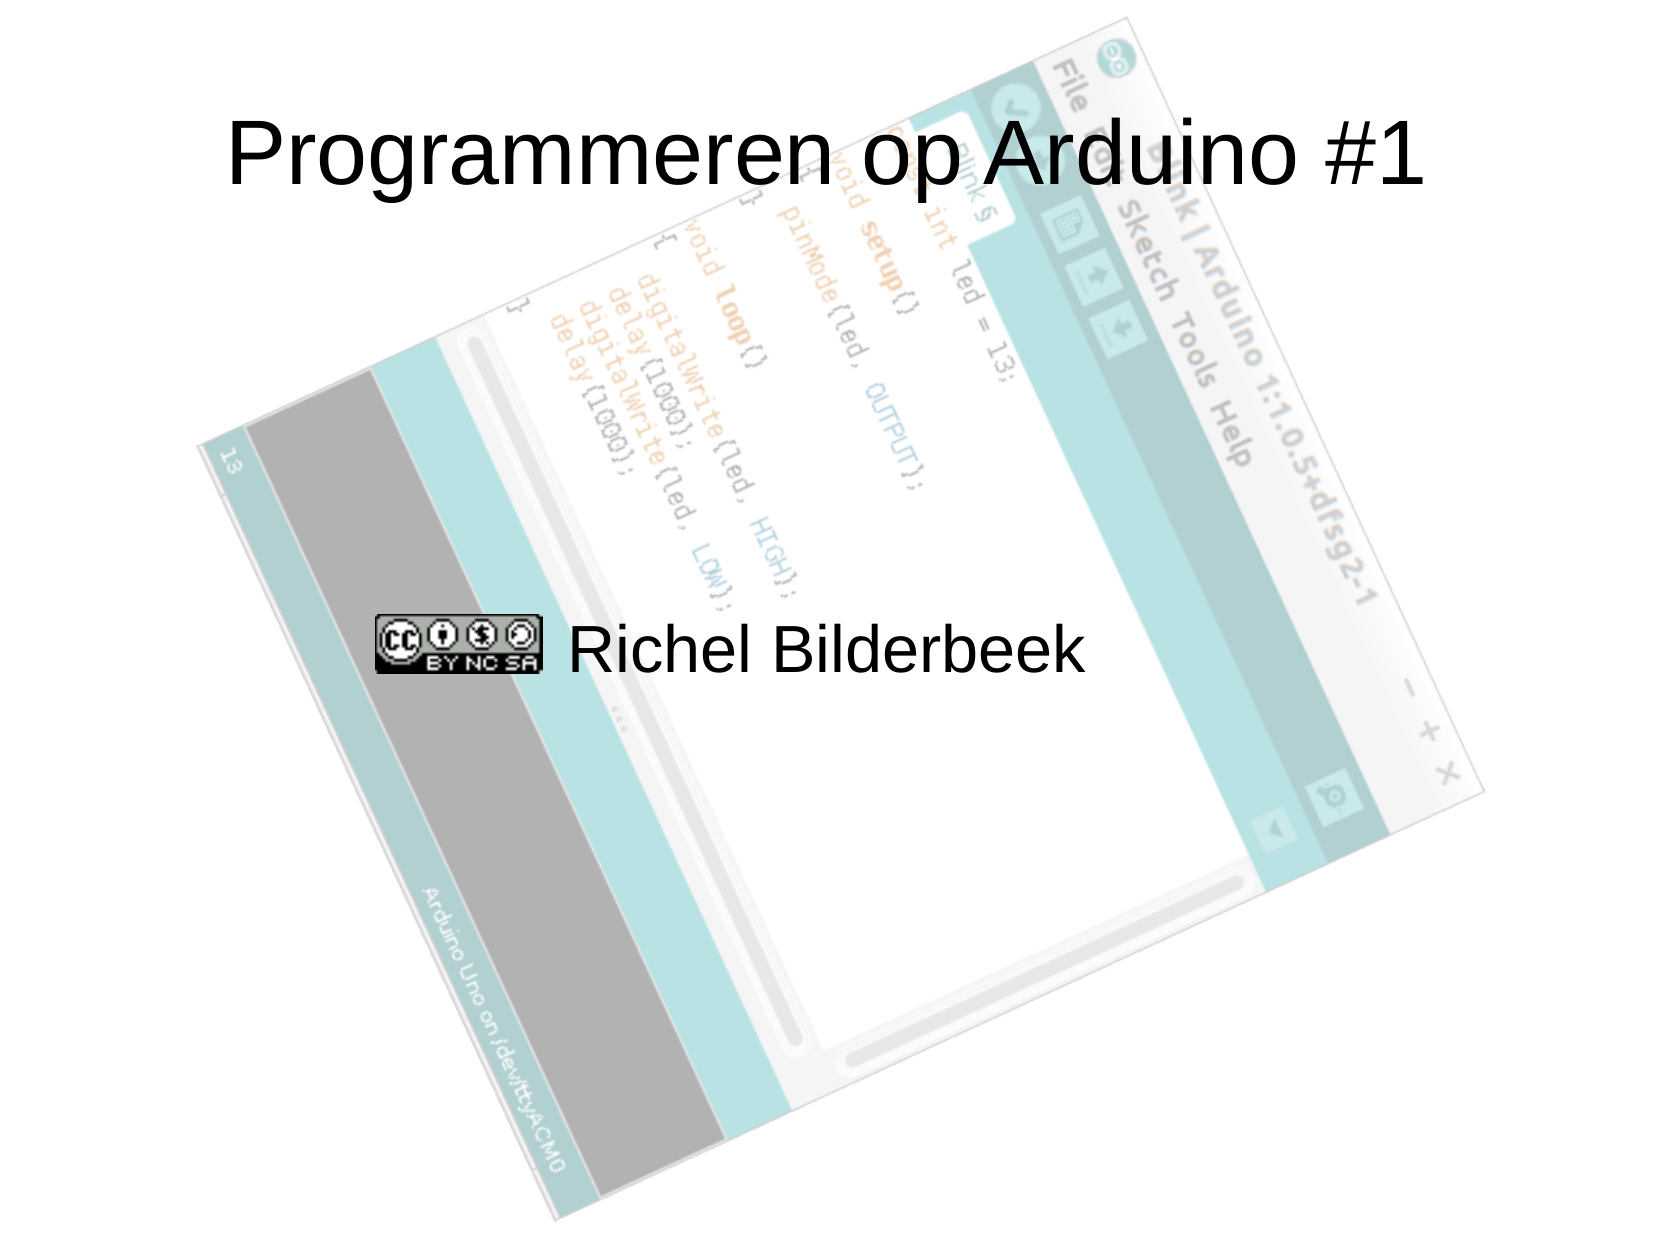

# Programmeren op Arduino #1
Richel Bilderbeek